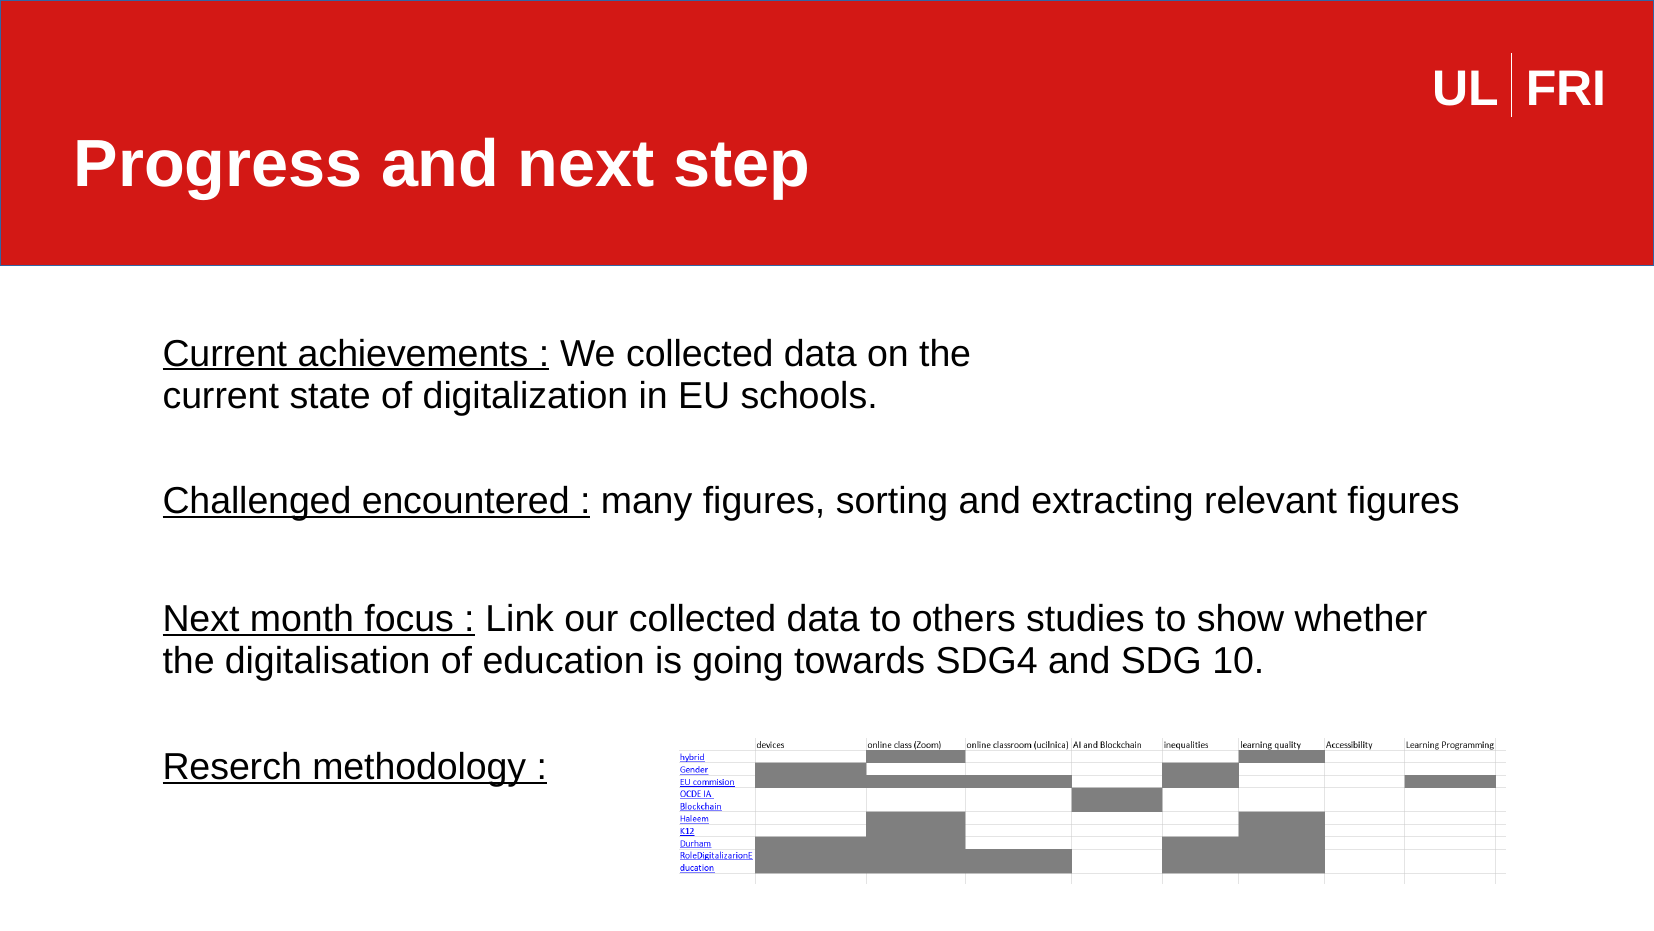

UL FRI
Progress and next step
Current achievements : We collected data on the current state of digitalization in EU schools.
Challenged encountered : many figures, sorting and extracting relevant figures
Next month focus : Link our collected data to others studies to show whether the digitalisation of education is going towards SDG4 and SDG 10.
Reserch methodology :